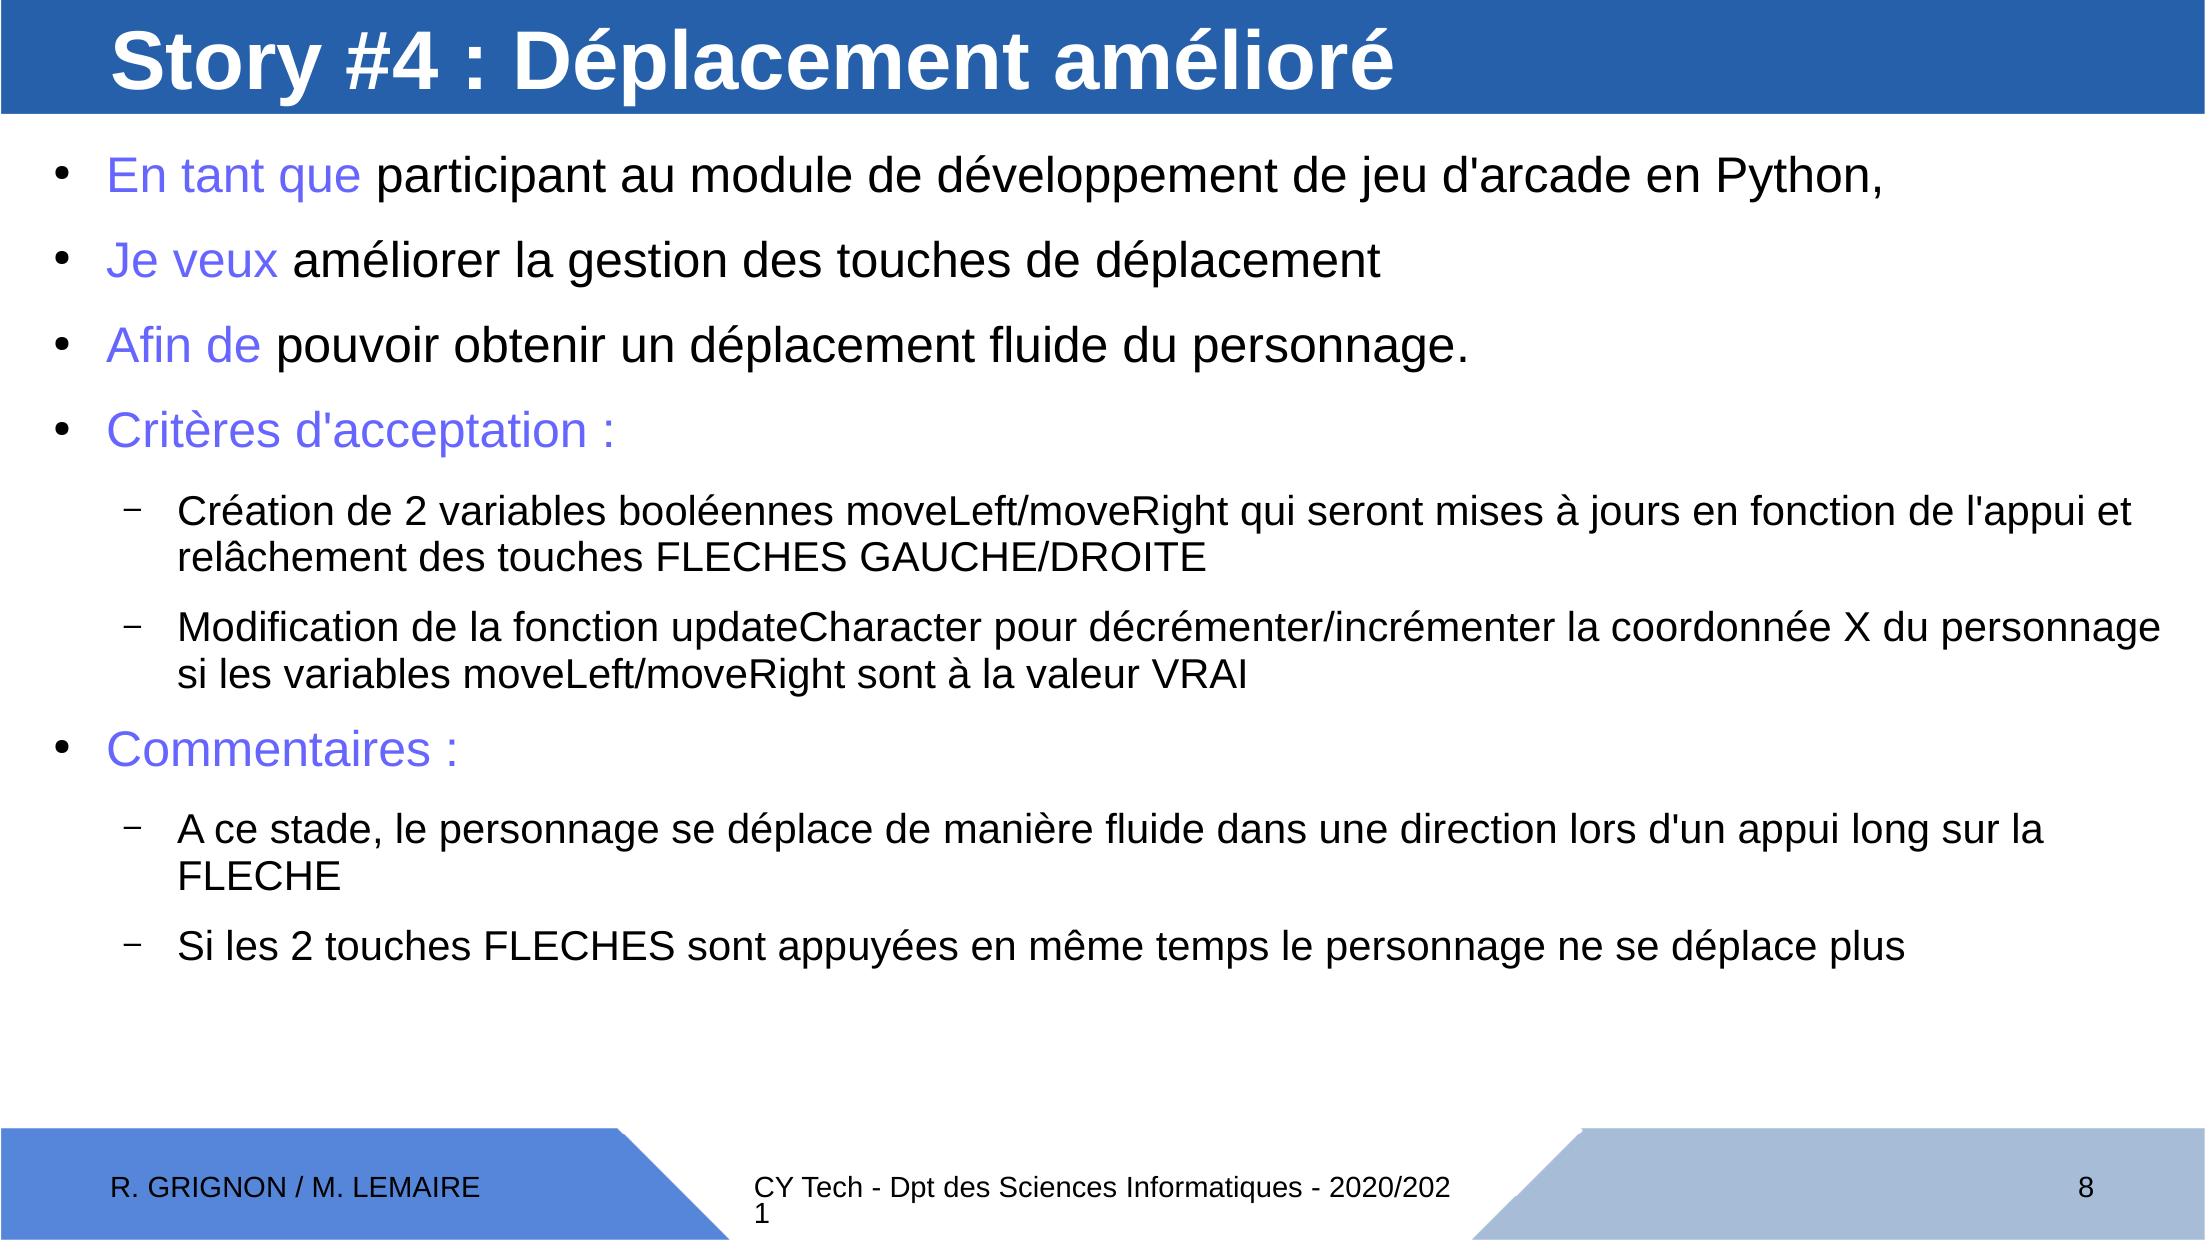

# Story #4 : Déplacement amélioré
En tant que participant au module de développement de jeu d'arcade en Python,
Je veux améliorer la gestion des touches de déplacement
Afin de pouvoir obtenir un déplacement fluide du personnage.
Critères d'acceptation :
Création de 2 variables booléennes moveLeft/moveRight qui seront mises à jours en fonction de l'appui et relâchement des touches FLECHES GAUCHE/DROITE
Modification de la fonction updateCharacter pour décrémenter/incrémenter la coordonnée X du personnage si les variables moveLeft/moveRight sont à la valeur VRAI
Commentaires :
A ce stade, le personnage se déplace de manière fluide dans une direction lors d'un appui long sur la FLECHE
Si les 2 touches FLECHES sont appuyées en même temps le personnage ne se déplace plus
R. GRIGNON / M. LEMAIRE
CY Tech - Dpt des Sciences Informatiques - 2020/2021
8